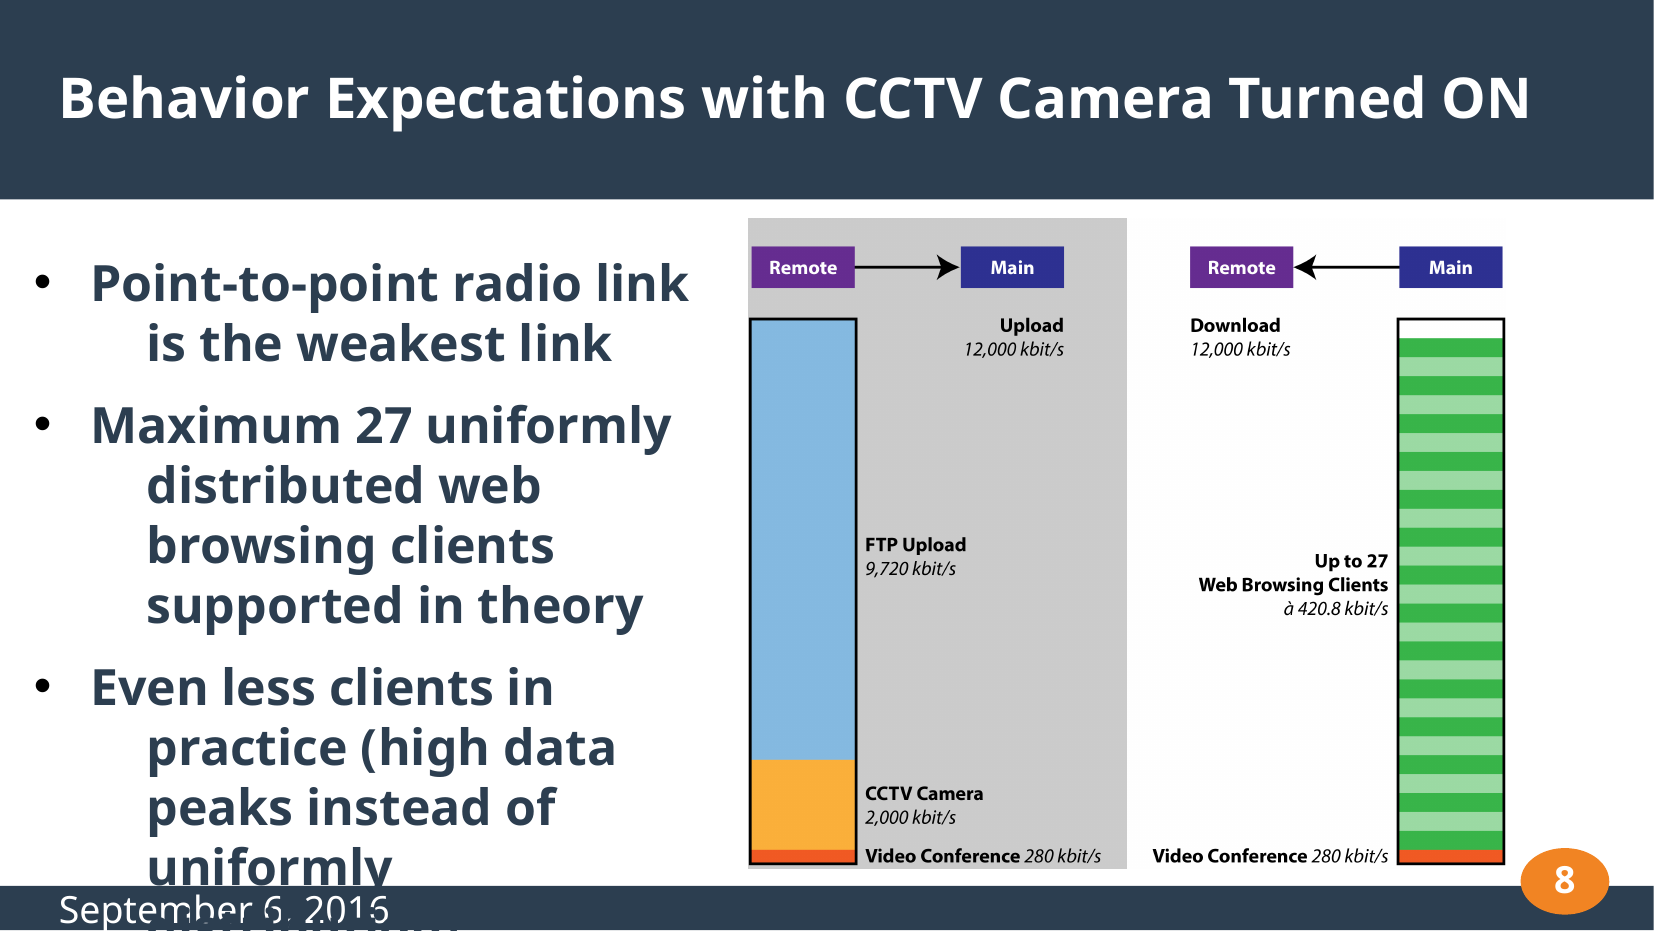

# Behavior Expectations with CCTV Camera Turned ON
Point-to-point radio link is the weakest link
Maximum 27 uniformly distributed web browsing clients supported in theory
Even less clients in practice (high data peaks instead of uniformly distribution)
7
September 6, 2016